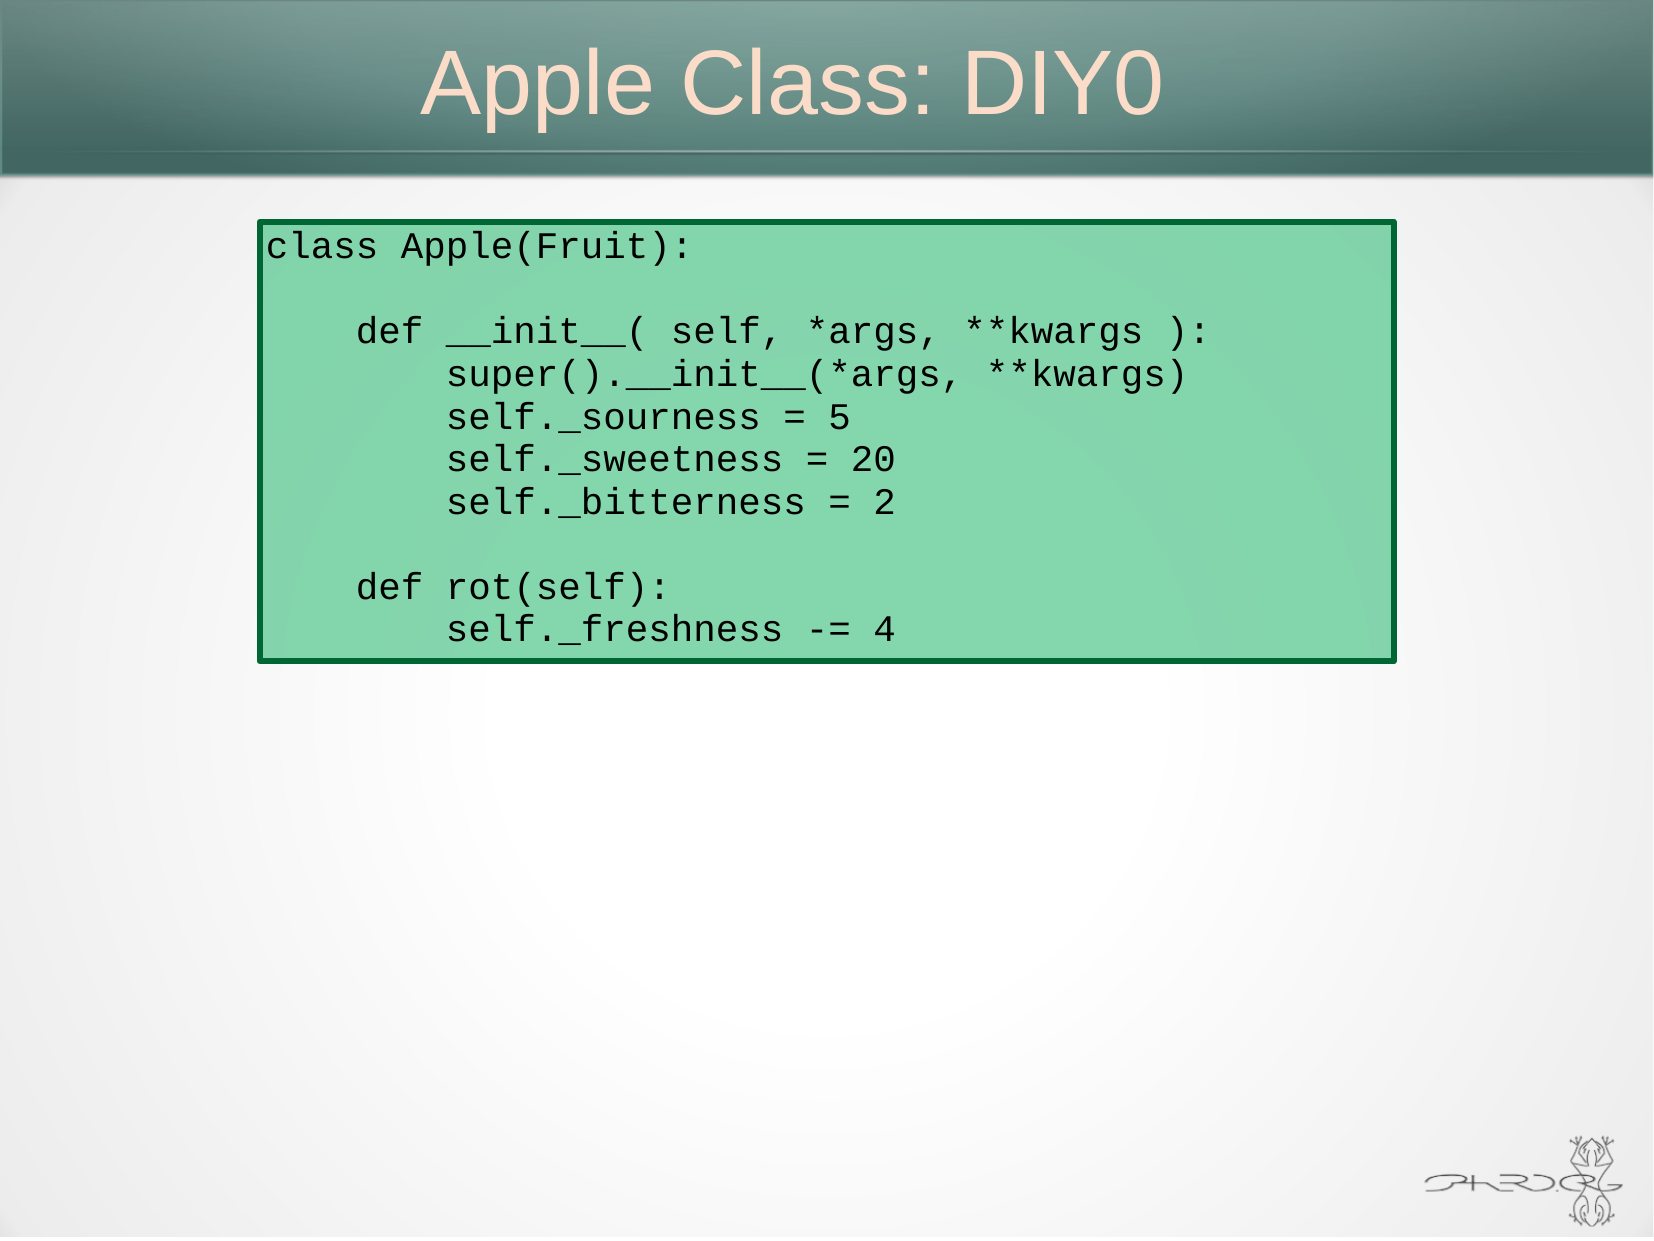

# Apple Class: DIY0
class Apple(Fruit):
 def __init__( self, *args, **kwargs ):
 super().__init__(*args, **kwargs)
 self._sourness = 5
 self._sweetness = 20
 self._bitterness = 2
 def rot(self):
 self._freshness -= 4